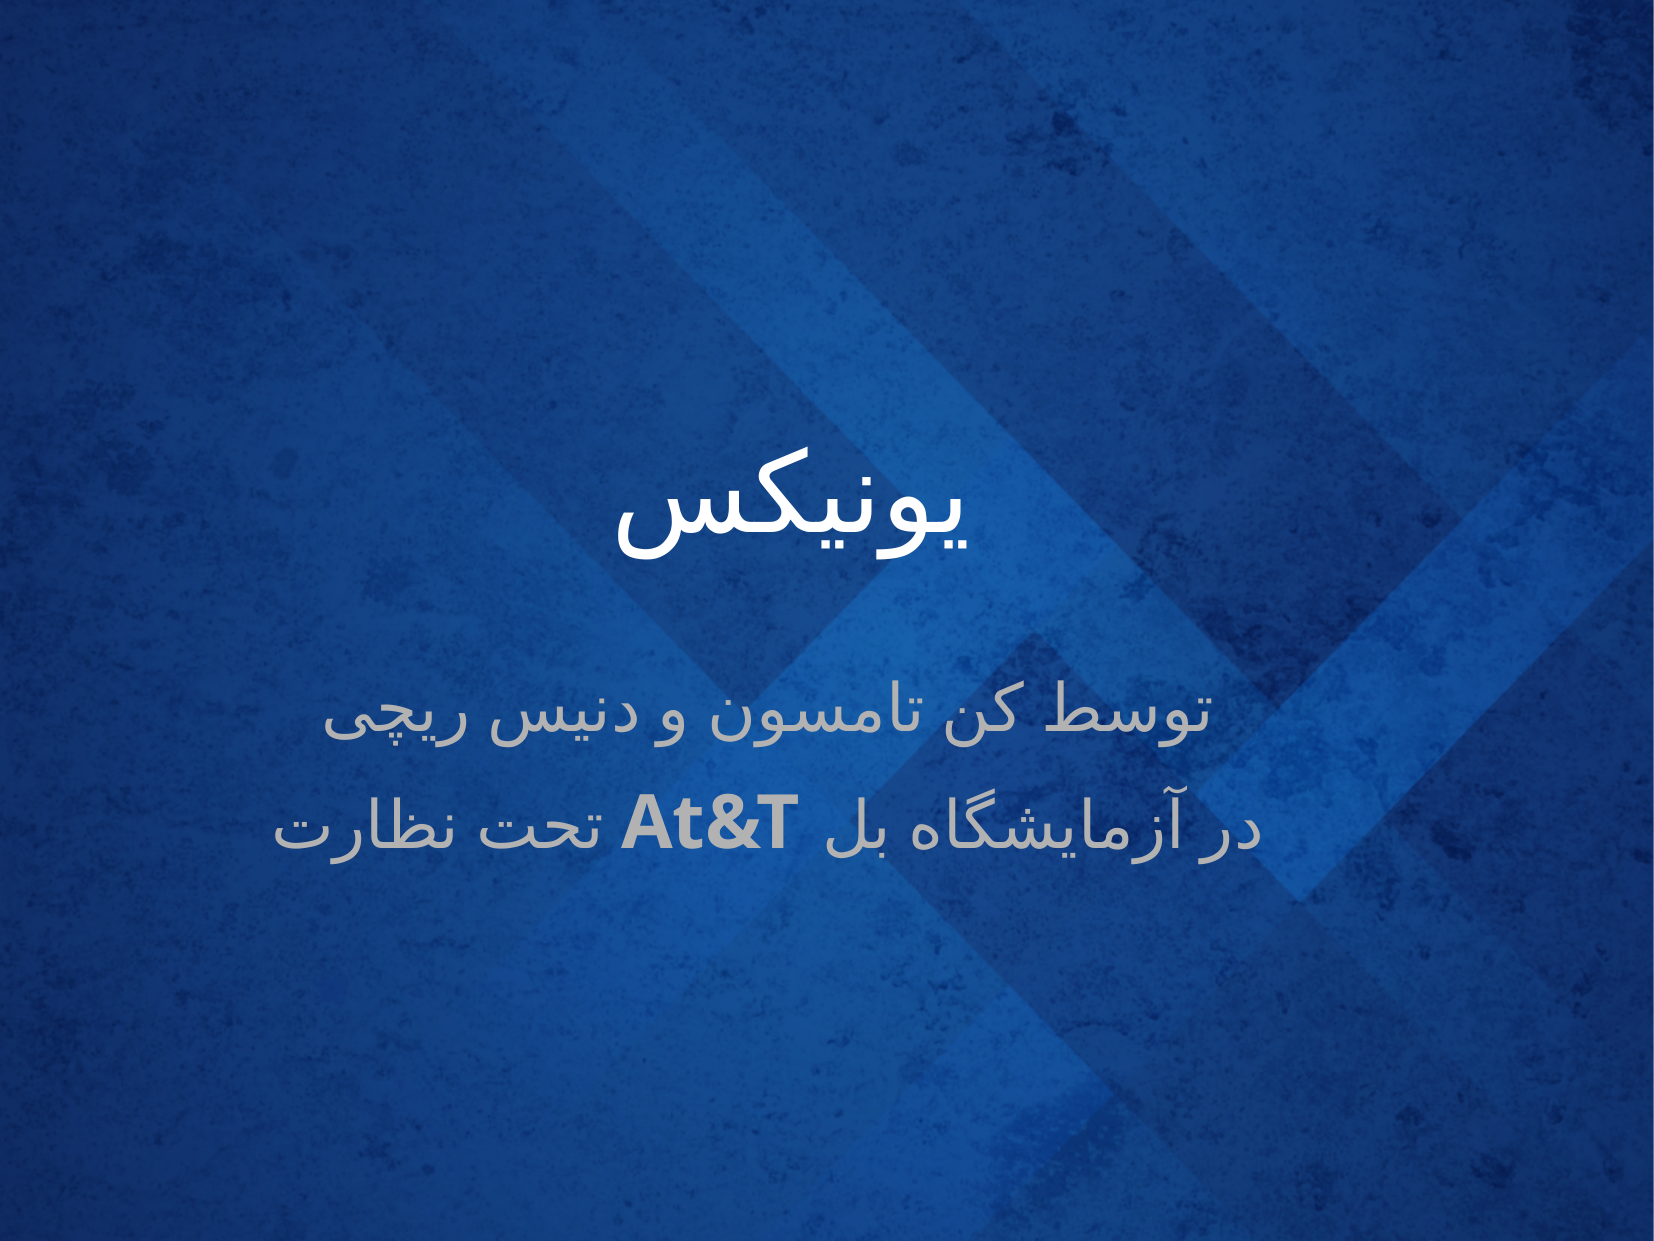

# یونیکس
توسط کن تامسون و دنیس ریچی
تحت نظارت At&T در آزمایشگاه بل